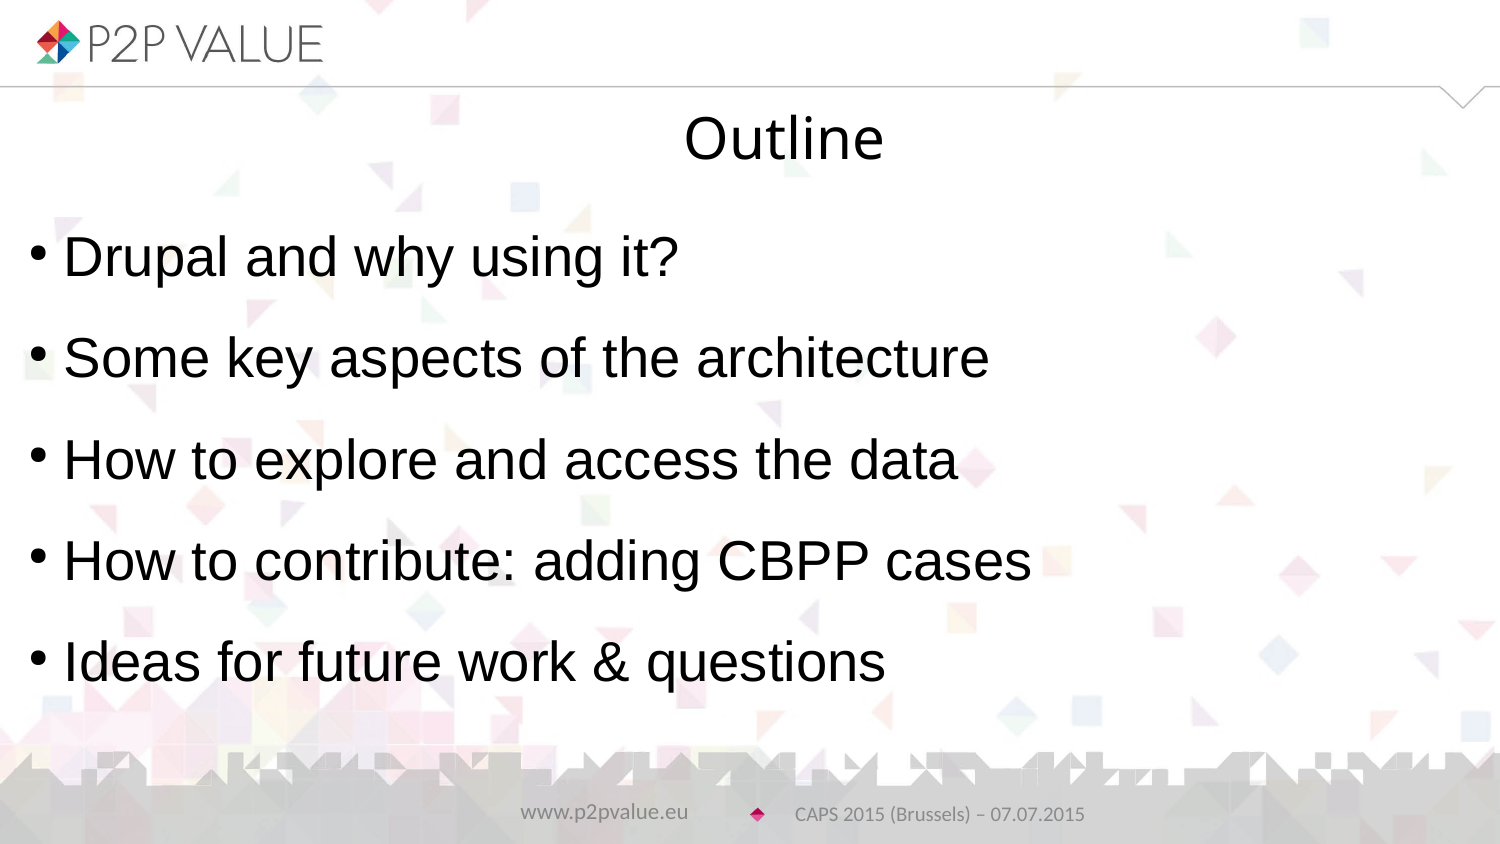

# Outline
Drupal and why using it?
Some key aspects of the architecture
How to explore and access the data
How to contribute: adding CBPP cases
Ideas for future work & questions
www.p2pvalue.eu
CAPS 2015 (Brussels) – 07.07.2015